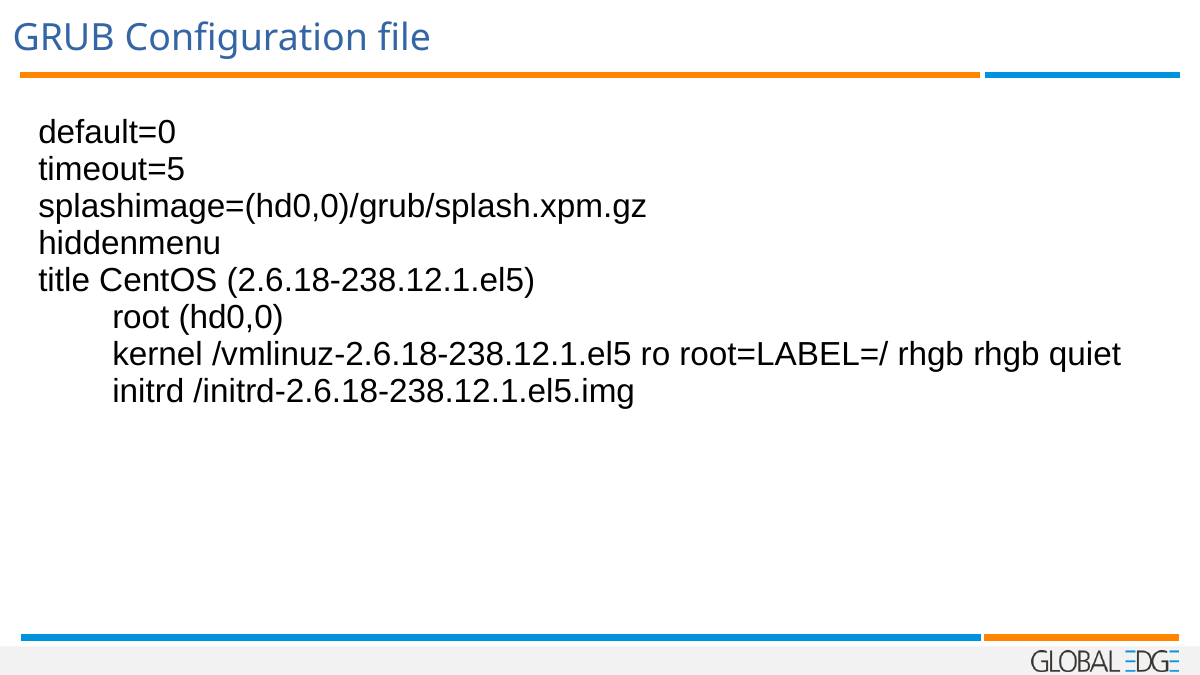

# GRUB Configuration file
default=0
timeout=5
splashimage=(hd0,0)/grub/splash.xpm.gz
hiddenmenu
title CentOS (2.6.18-238.12.1.el5)
 root (hd0,0)
 kernel /vmlinuz-2.6.18-238.12.1.el5 ro root=LABEL=/ rhgb rhgb quiet
 initrd /initrd-2.6.18-238.12.1.el5.img